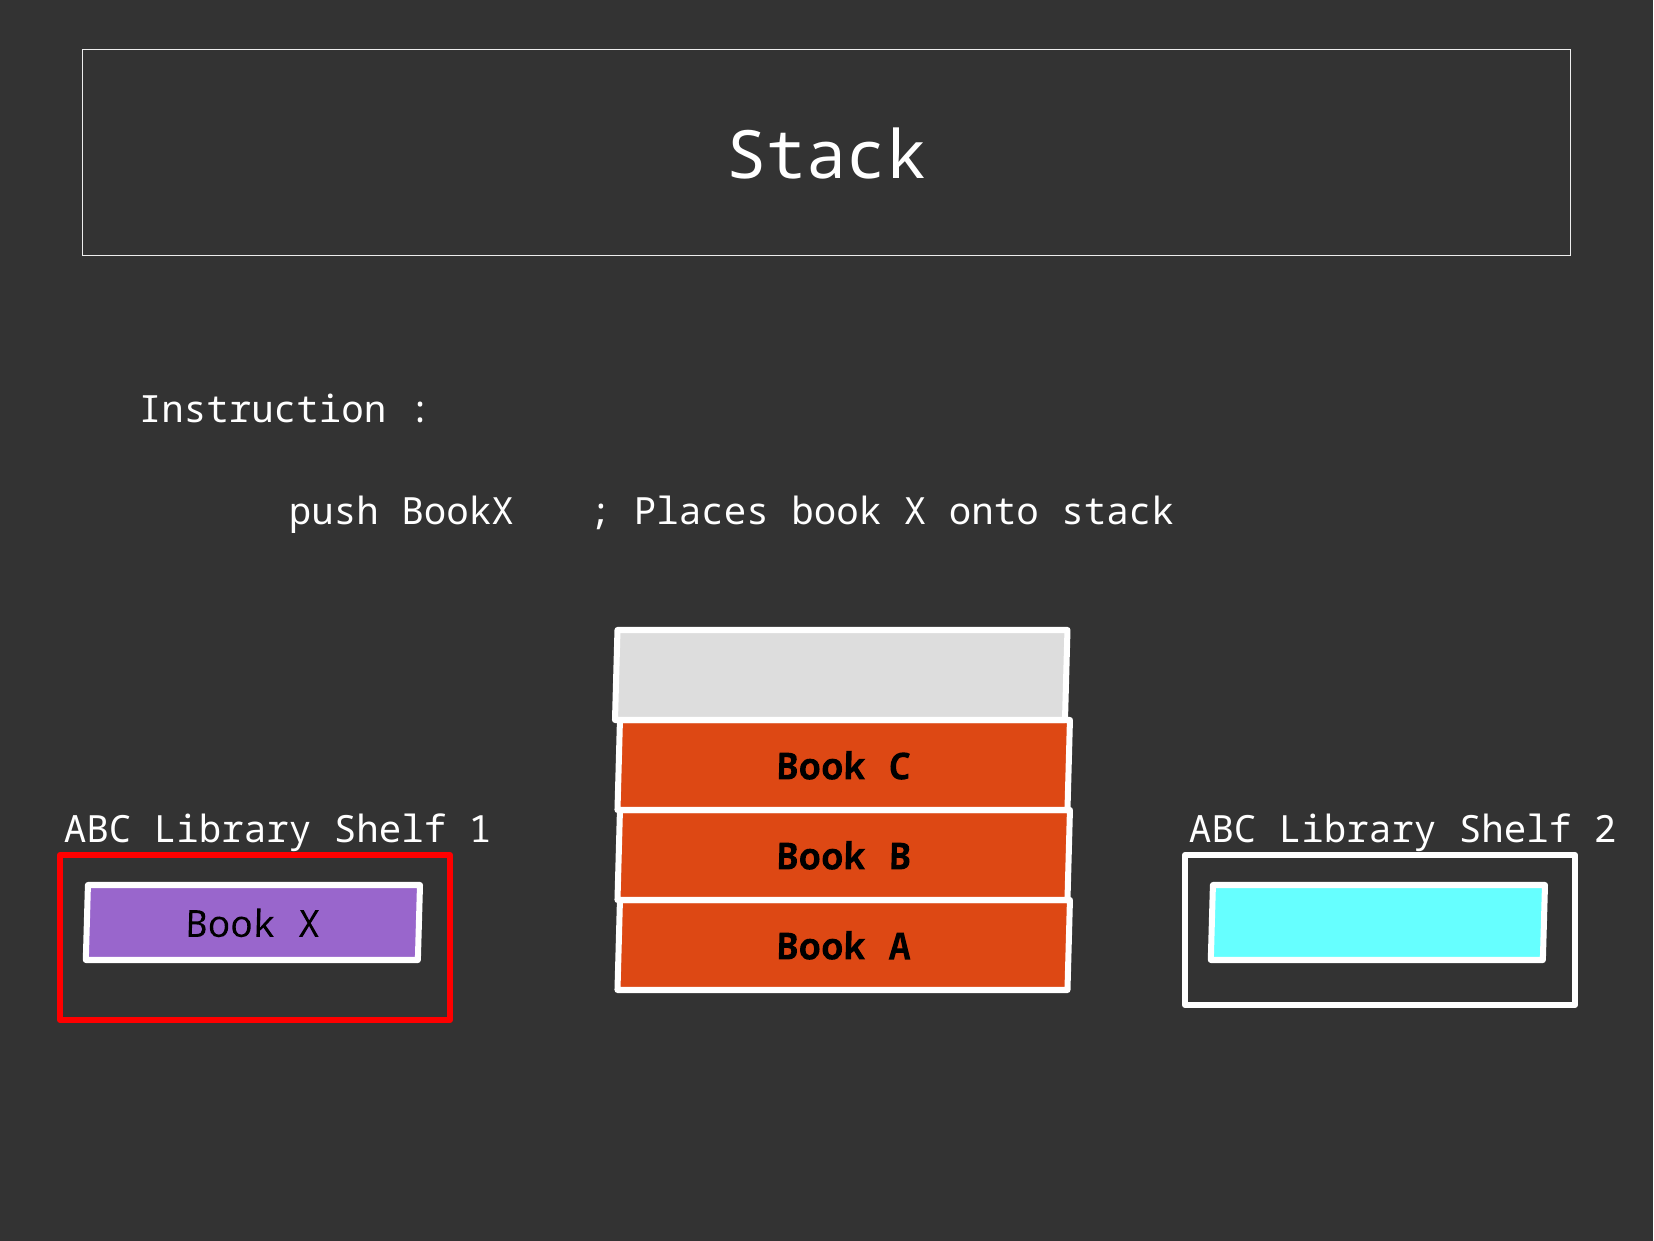

Stack
Instruction :
		push BookX	; Places book X onto stack
Book C
ABC Library Shelf 1
ABC Library Shelf 2
Book B
Book X
Book A